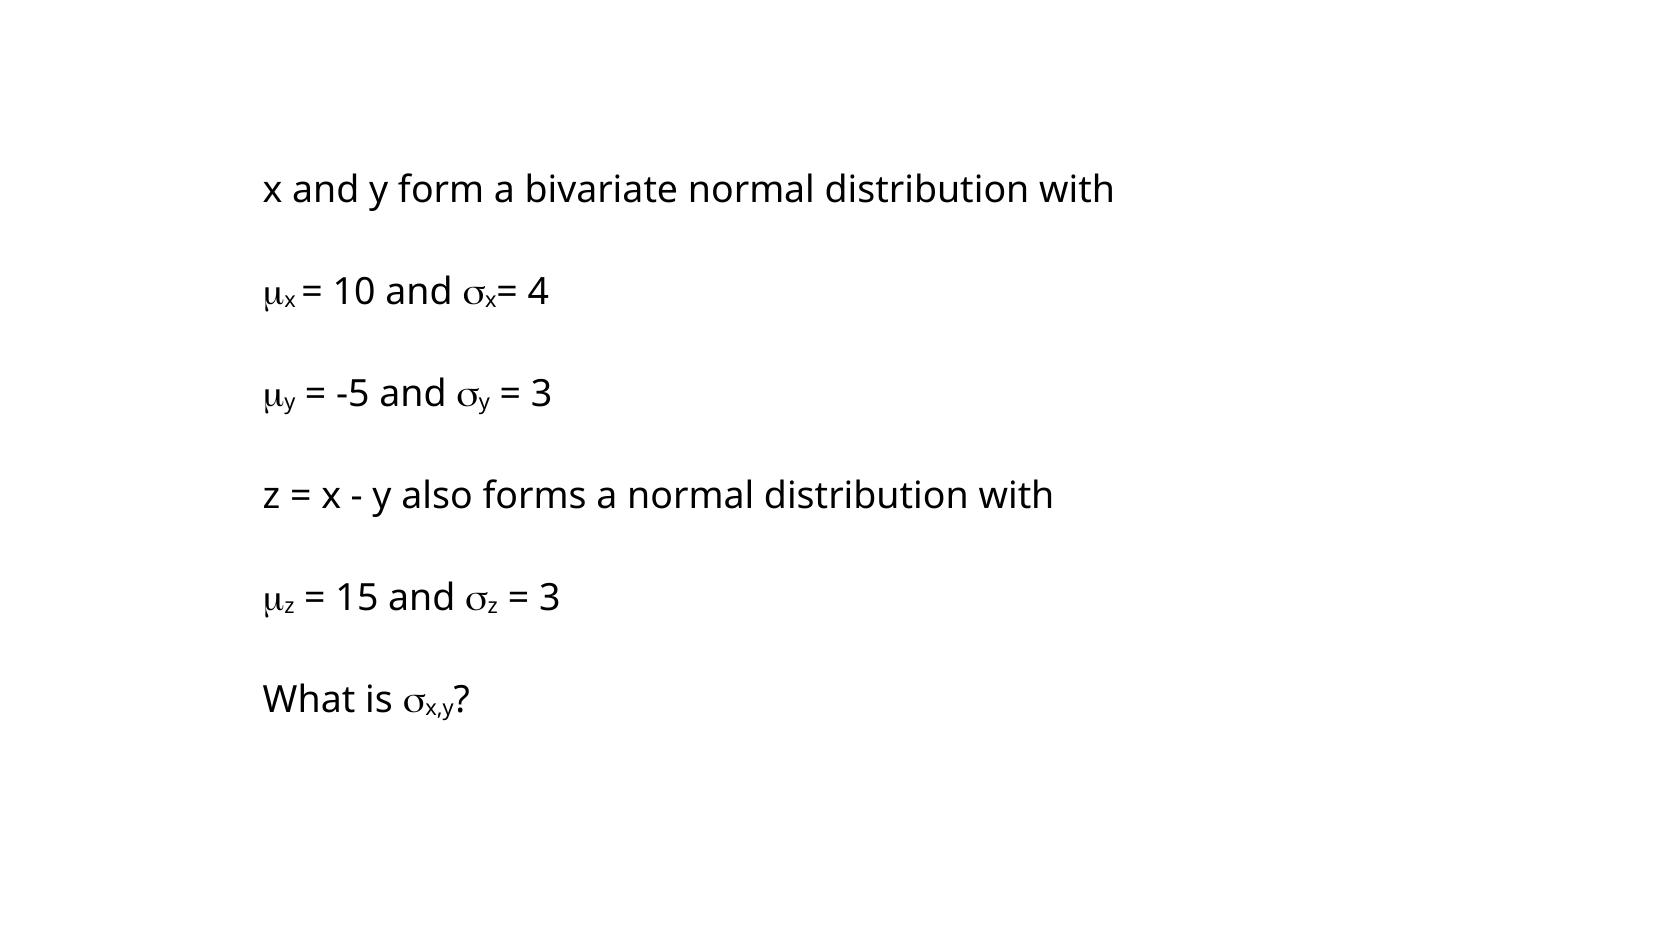

x and y form a bivariate normal distribution with
mx = 10 and sx= 4
my = -5 and sy = 3
z = x - y also forms a normal distribution with
mz = 15 and sz = 3
What is sx,y?